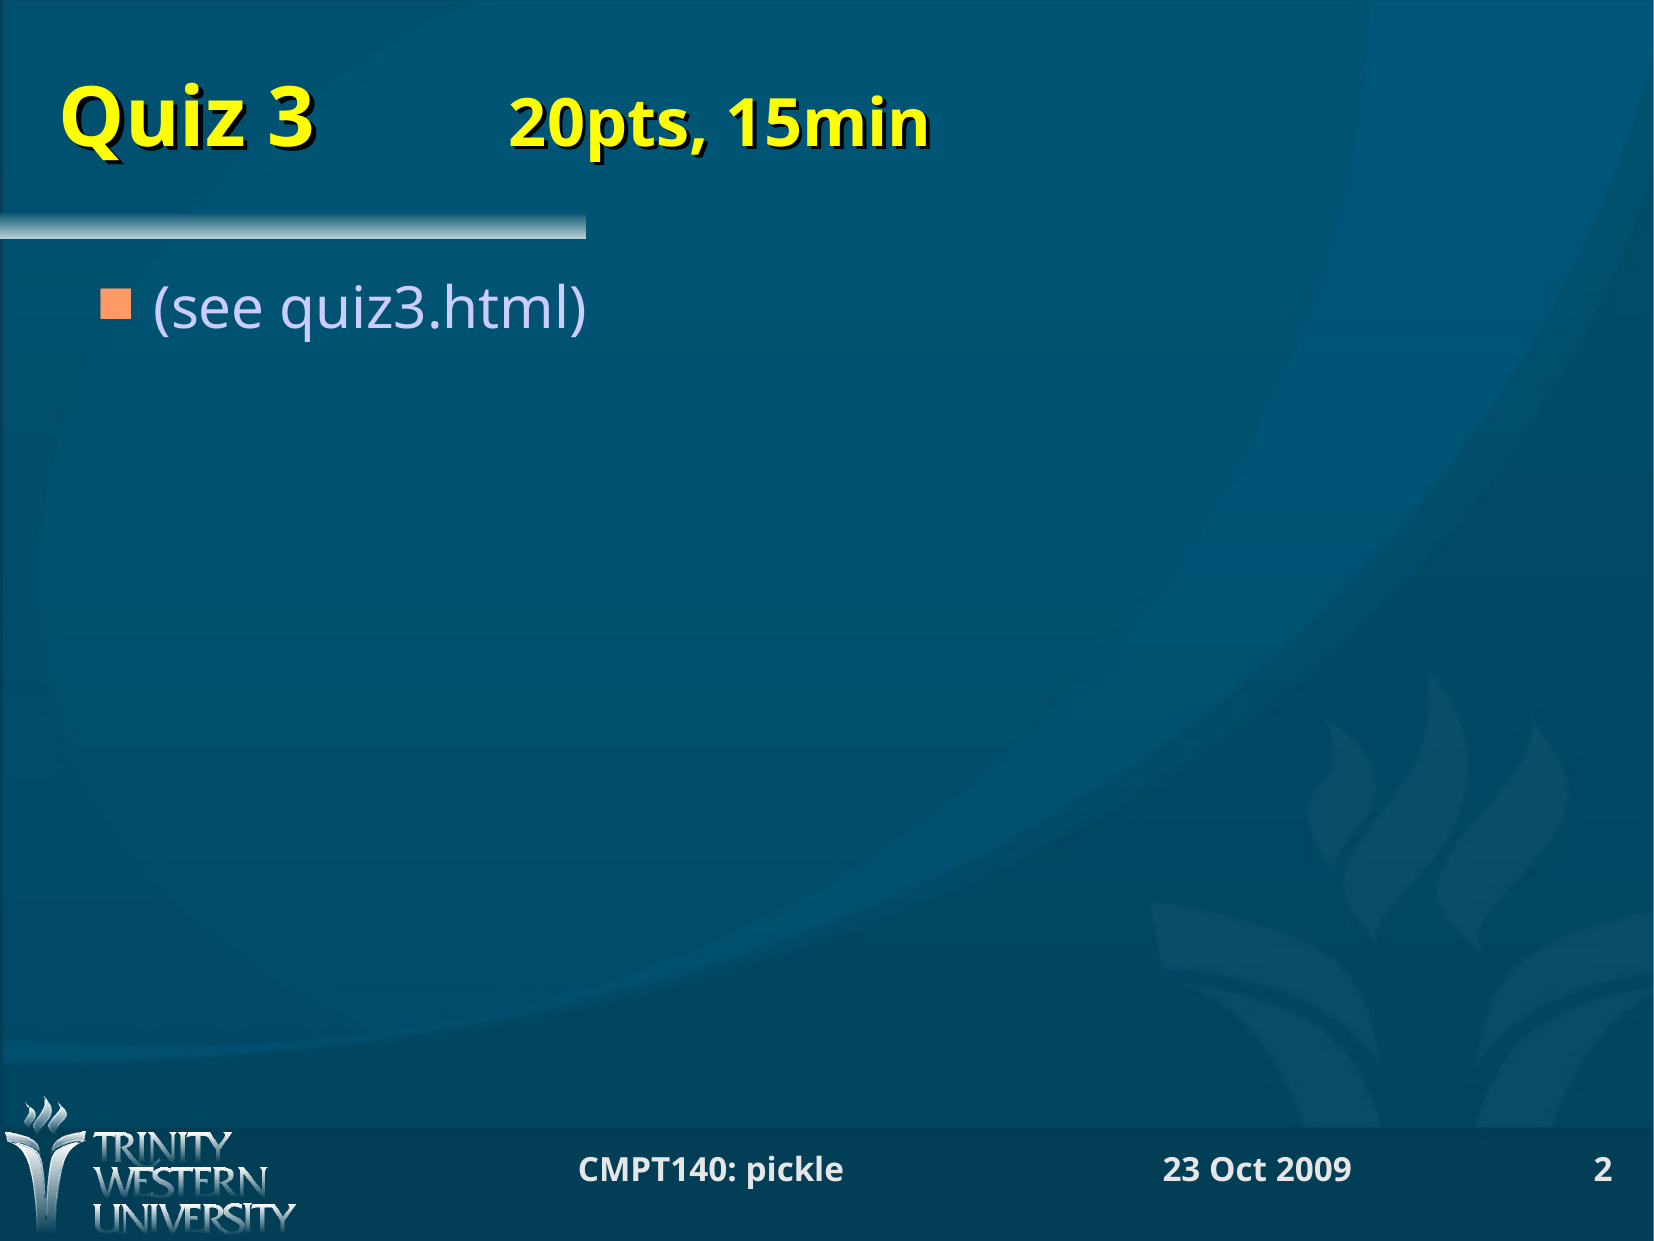

# Quiz 3			20pts, 15min
(see quiz3.html)
CMPT140: pickle
23 Oct 2009
2